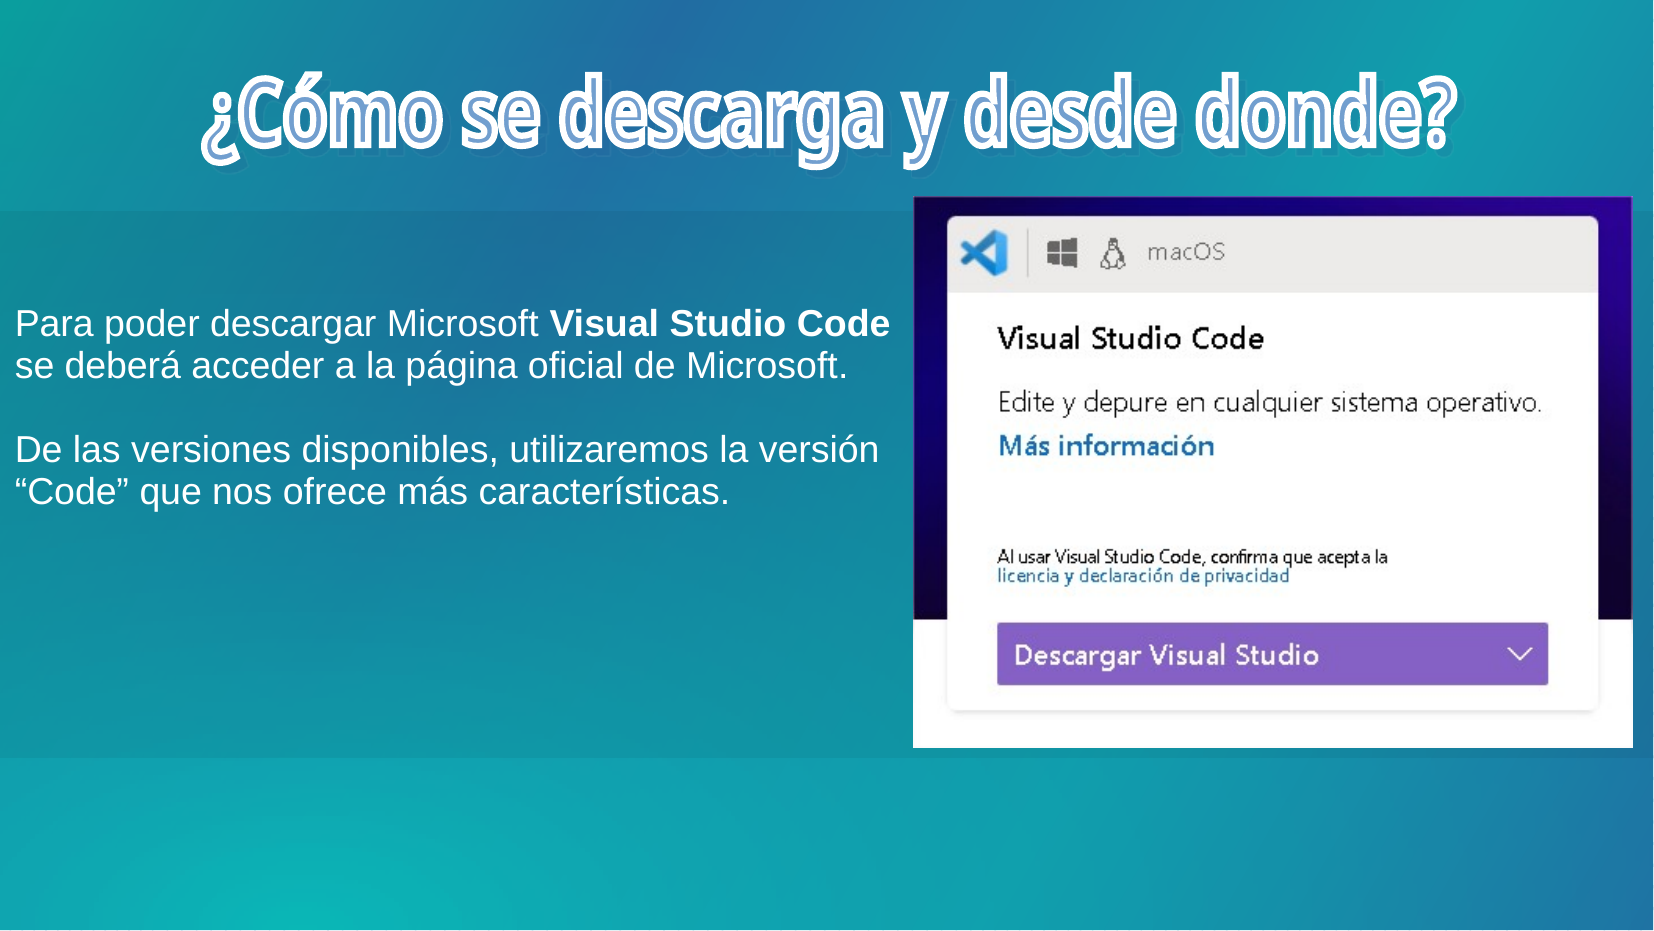

¿Cómo se descarga y desde donde?
Para poder descargar Microsoft Visual Studio Code
se deberá acceder a la página oficial de Microsoft.
De las versiones disponibles, utilizaremos la versión
“Code” que nos ofrece más características.